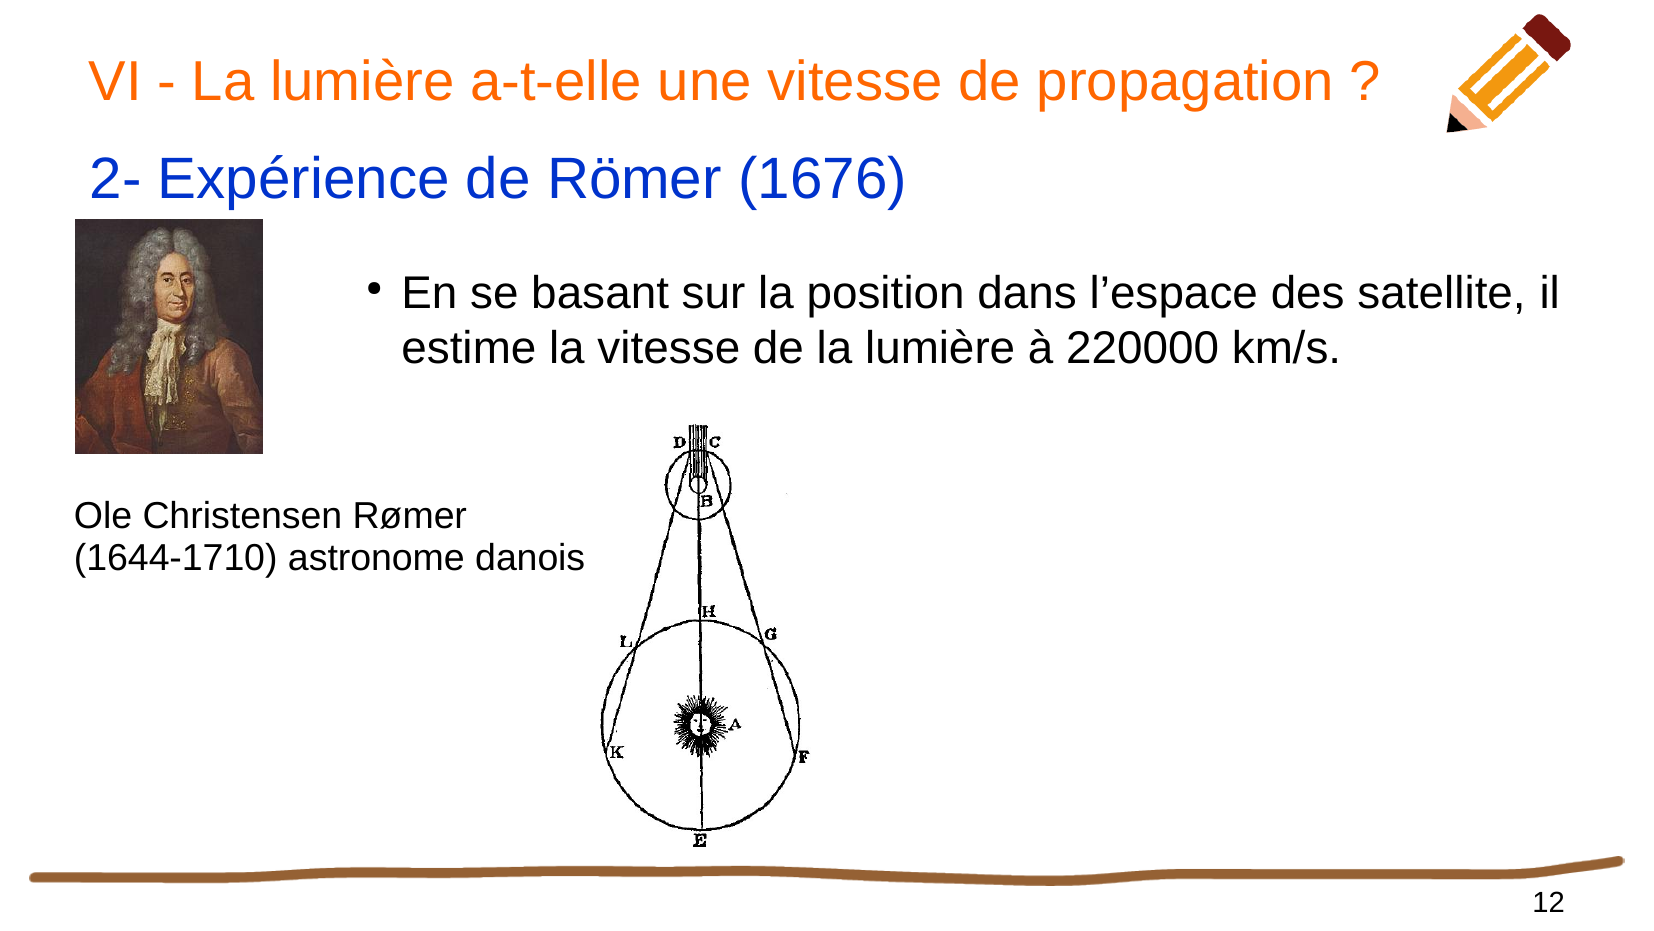

# VI - La lumière a-t-elle une vitesse de propagation ?
2- Expérience de Römer (1676)
En se basant sur la position dans l’espace des satellite, il estime la vitesse de la lumière à 220000 km/s.
Ole Christensen Rømer
(1644-1710) astronome danois
12